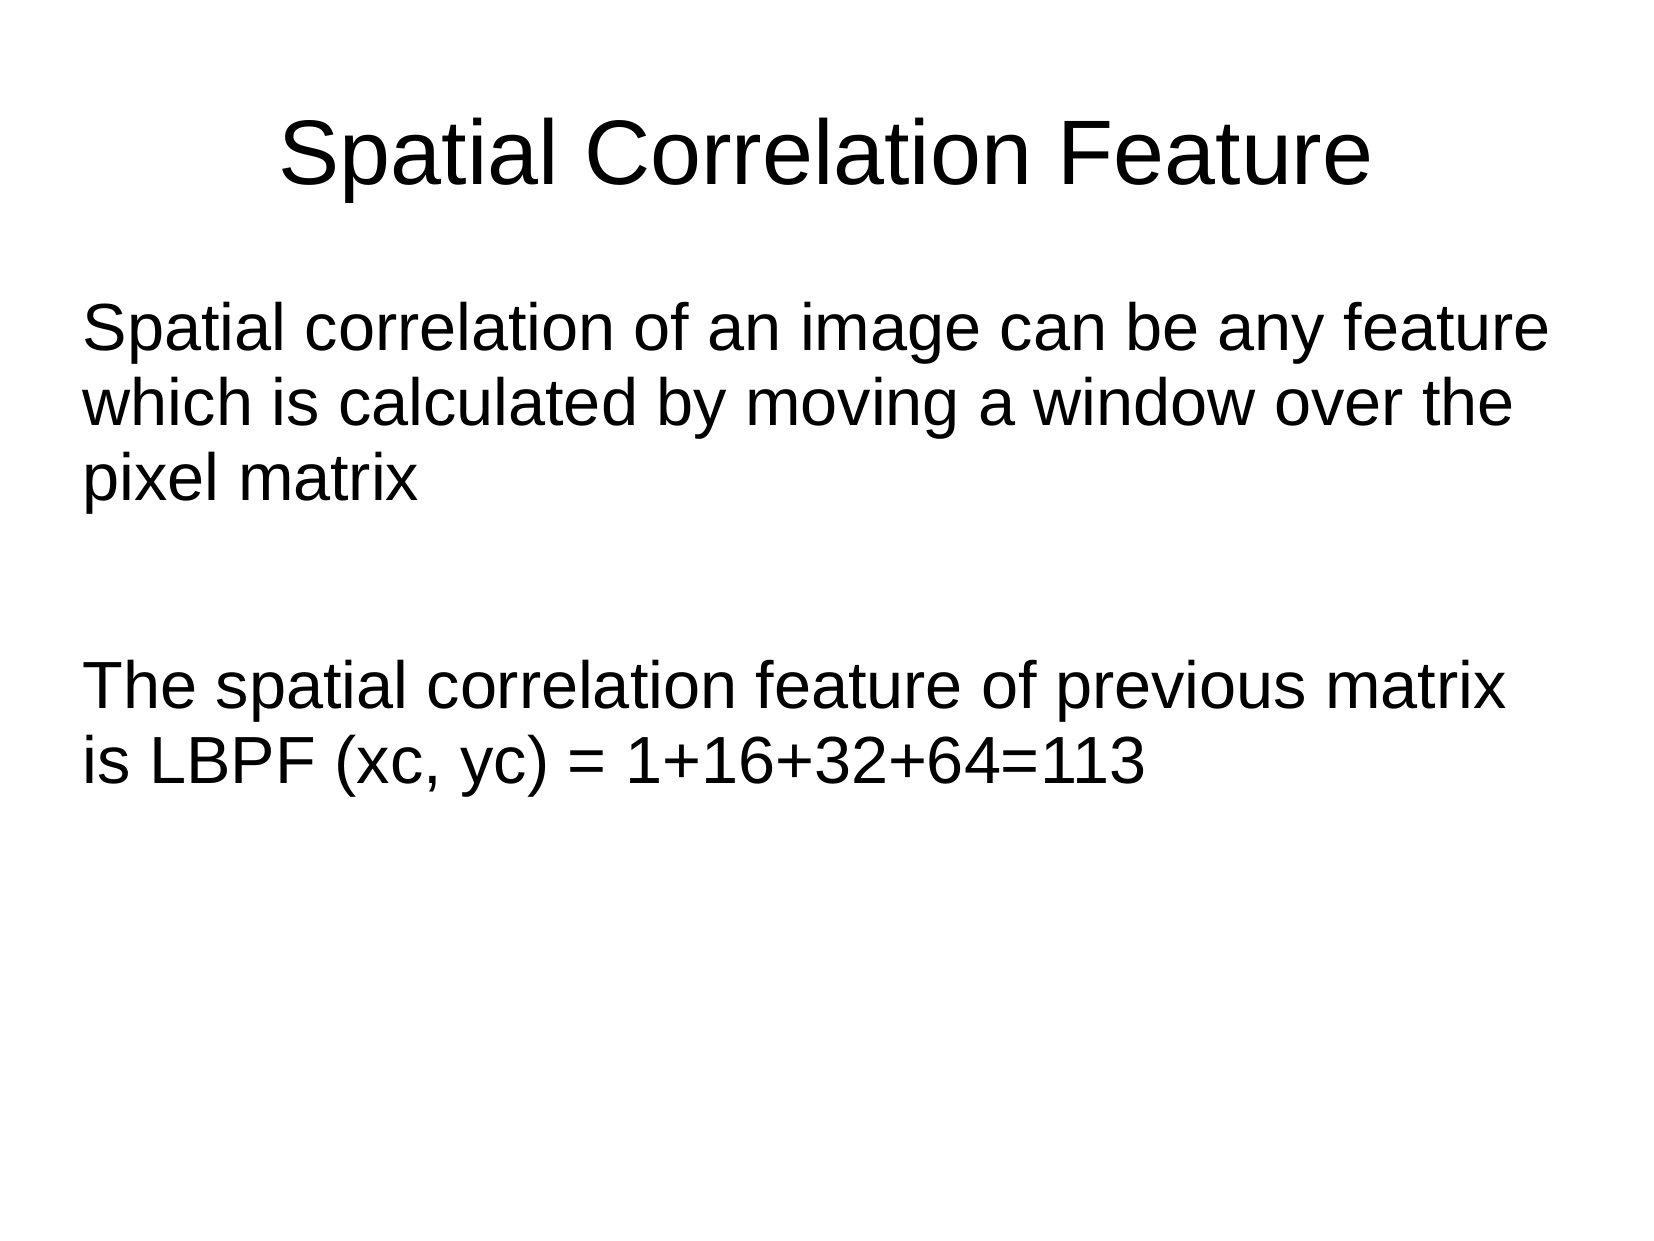

# Spatial Correlation Feature
Spatial correlation of an image can be any feature which is calculated by moving a window over the pixel matrix
The spatial correlation feature of previous matrix is LBPF (xc, yc) = 1+16+32+64=113